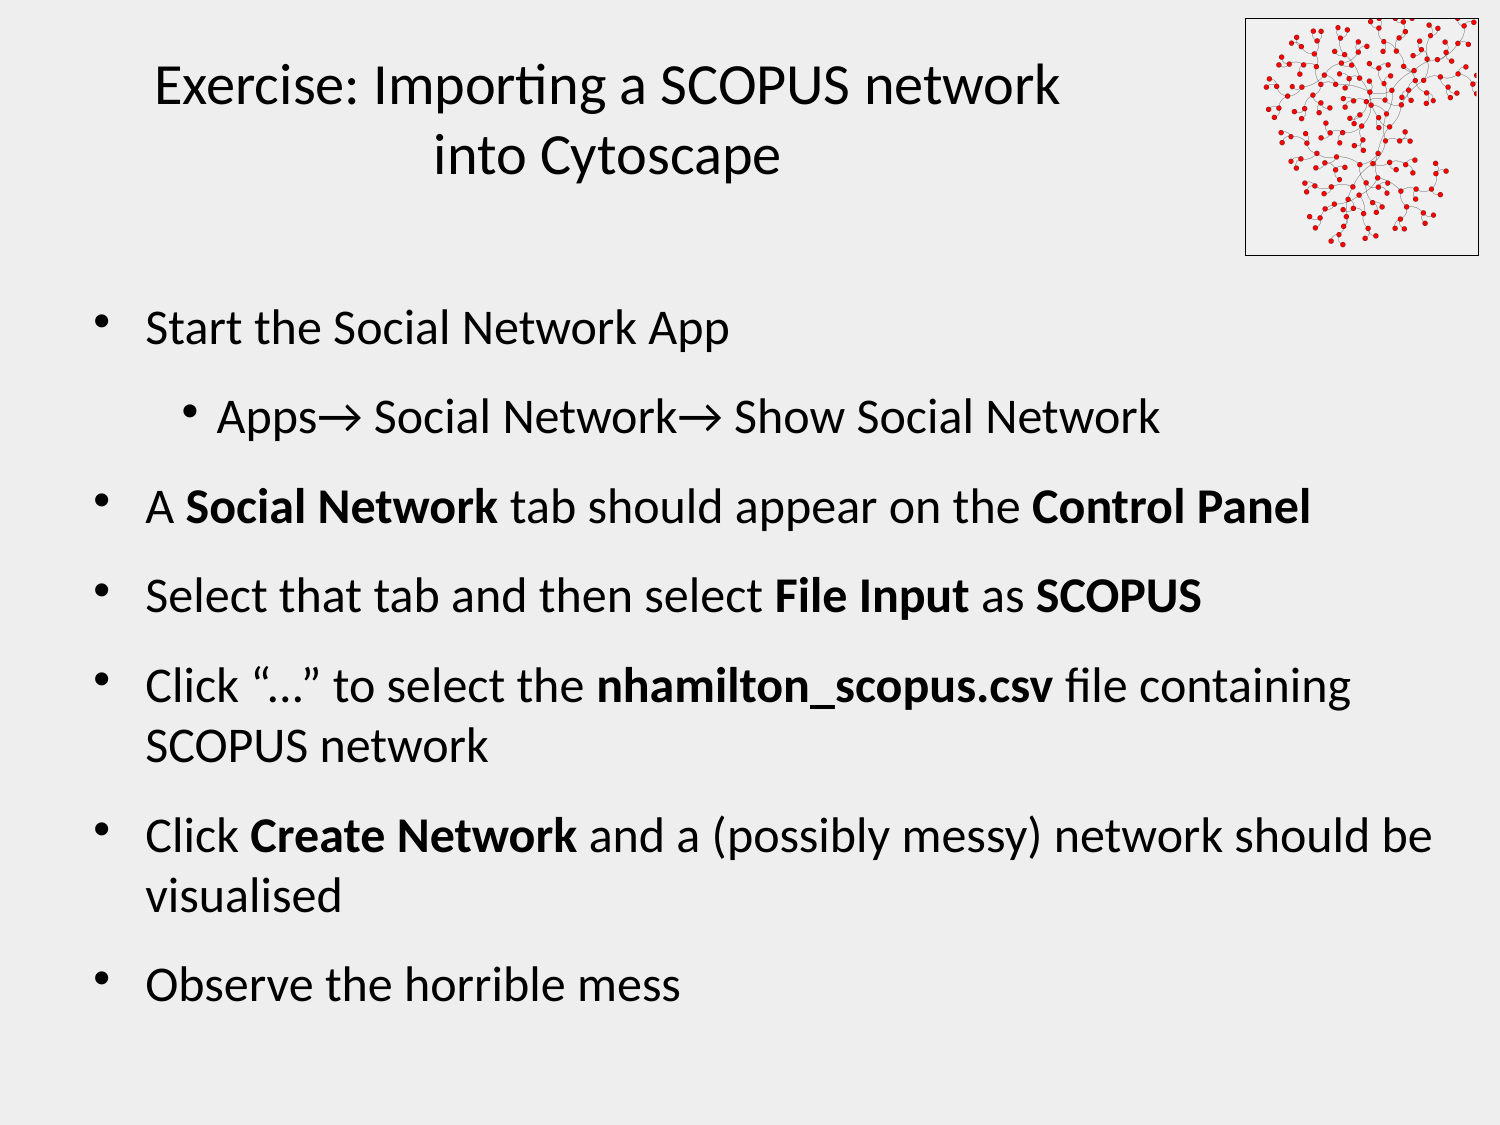

Exercise: Importing a SCOPUS network
into Cytoscape
Start the Social Network App
Apps→ Social Network→ Show Social Network
A Social Network tab should appear on the Control Panel
Select that tab and then select File Input as SCOPUS
Click “...” to select the nhamilton_scopus.csv file containing SCOPUS network
Click Create Network and a (possibly messy) network should be visualised
Observe the horrible mess